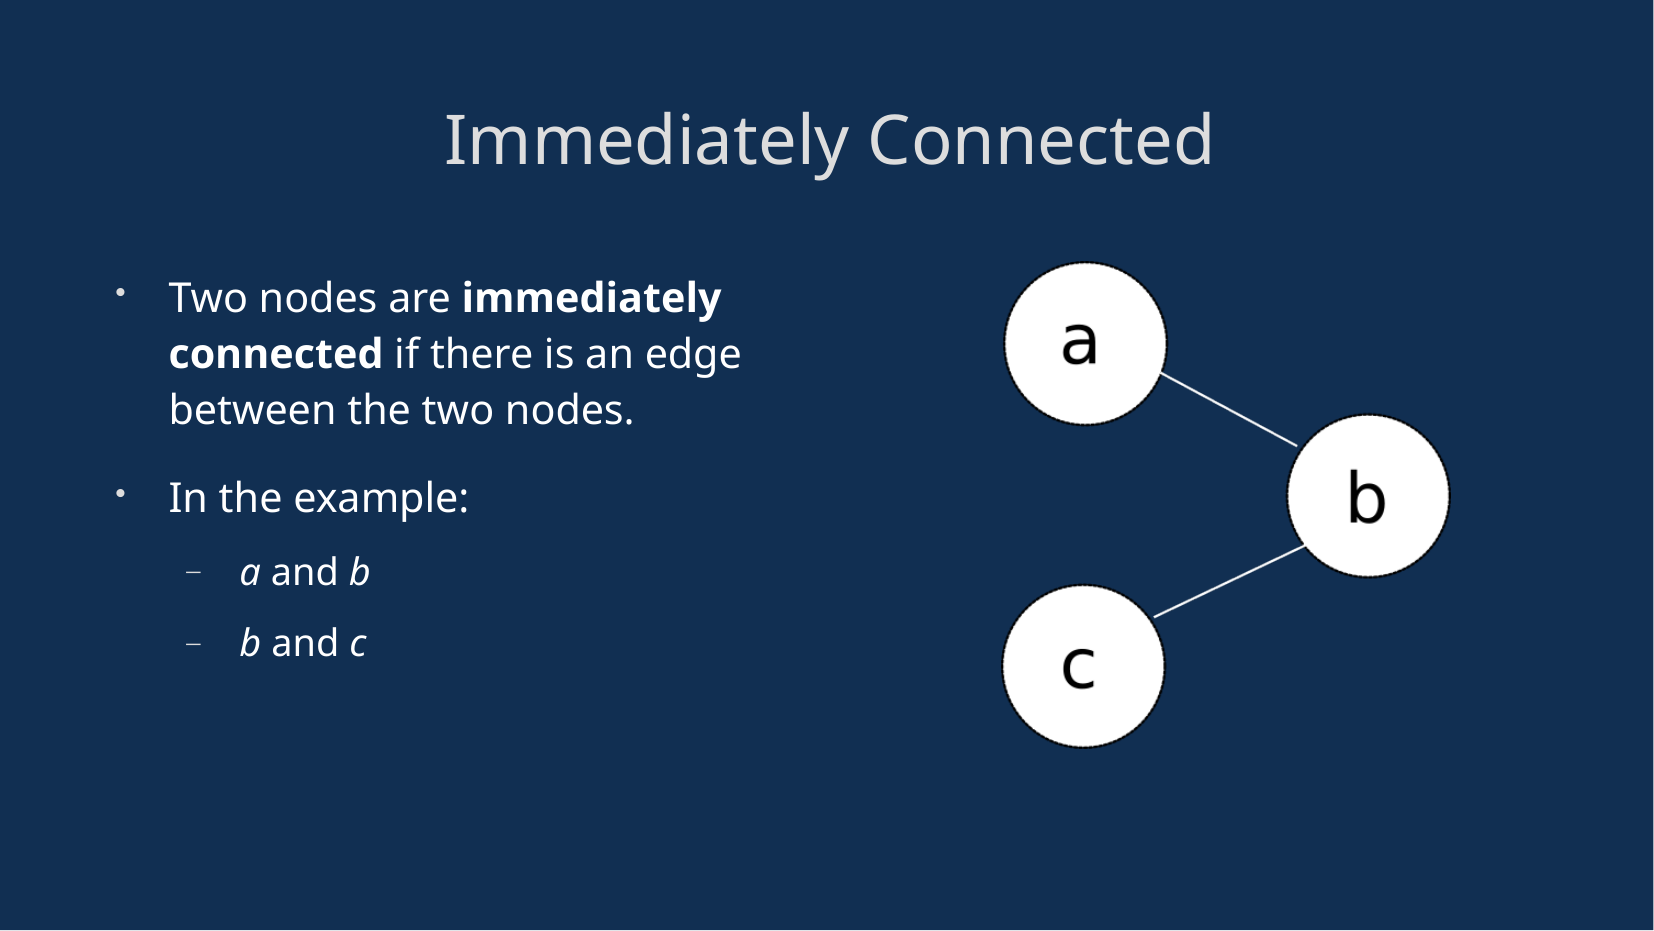

# Immediately Connected
Two nodes are immediately connected if there is an edge between the two nodes.
In the example:
a and b
b and c